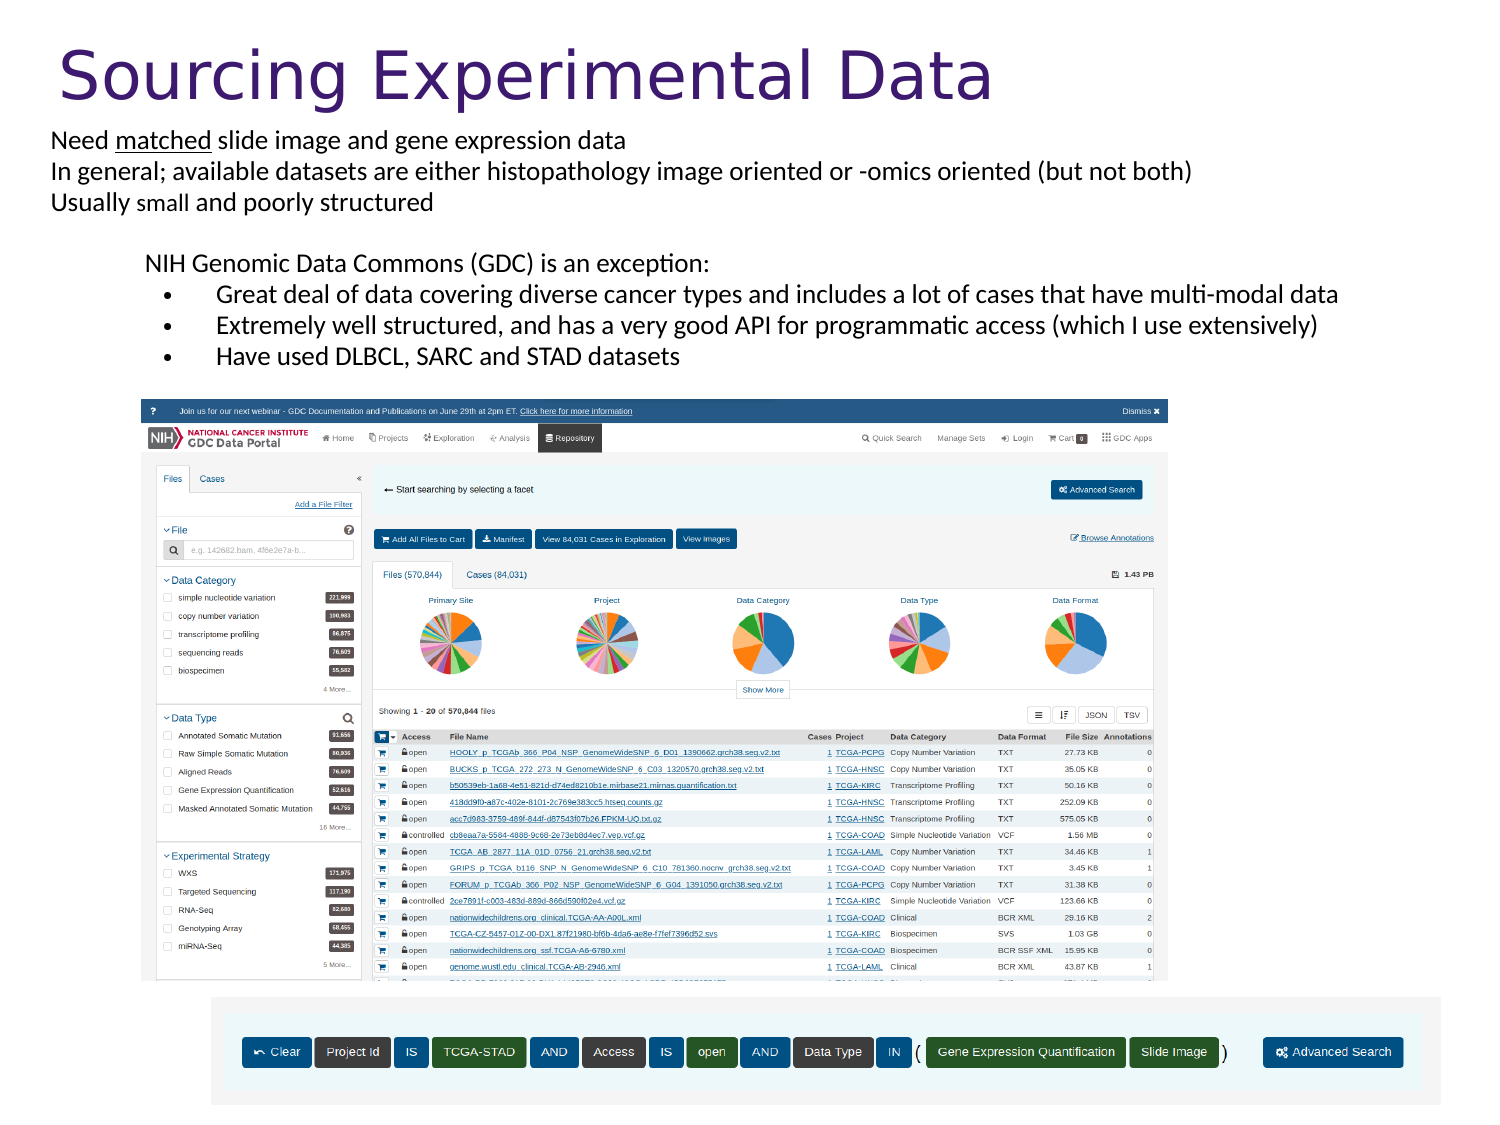

Sourcing Experimental Data
# Need matched slide image and gene expression data In general; available datasets are either histopathology image oriented or -omics oriented (but not both)
Usually small and poorly structured
NIH Genomic Data Commons (GDC) is an exception:
Great deal of data covering diverse cancer types and includes a lot of cases that have multi-modal data
Extremely well structured, and has a very good API for programmatic access (which I use extensively)
Have used DLBCL, SARC and STAD datasets